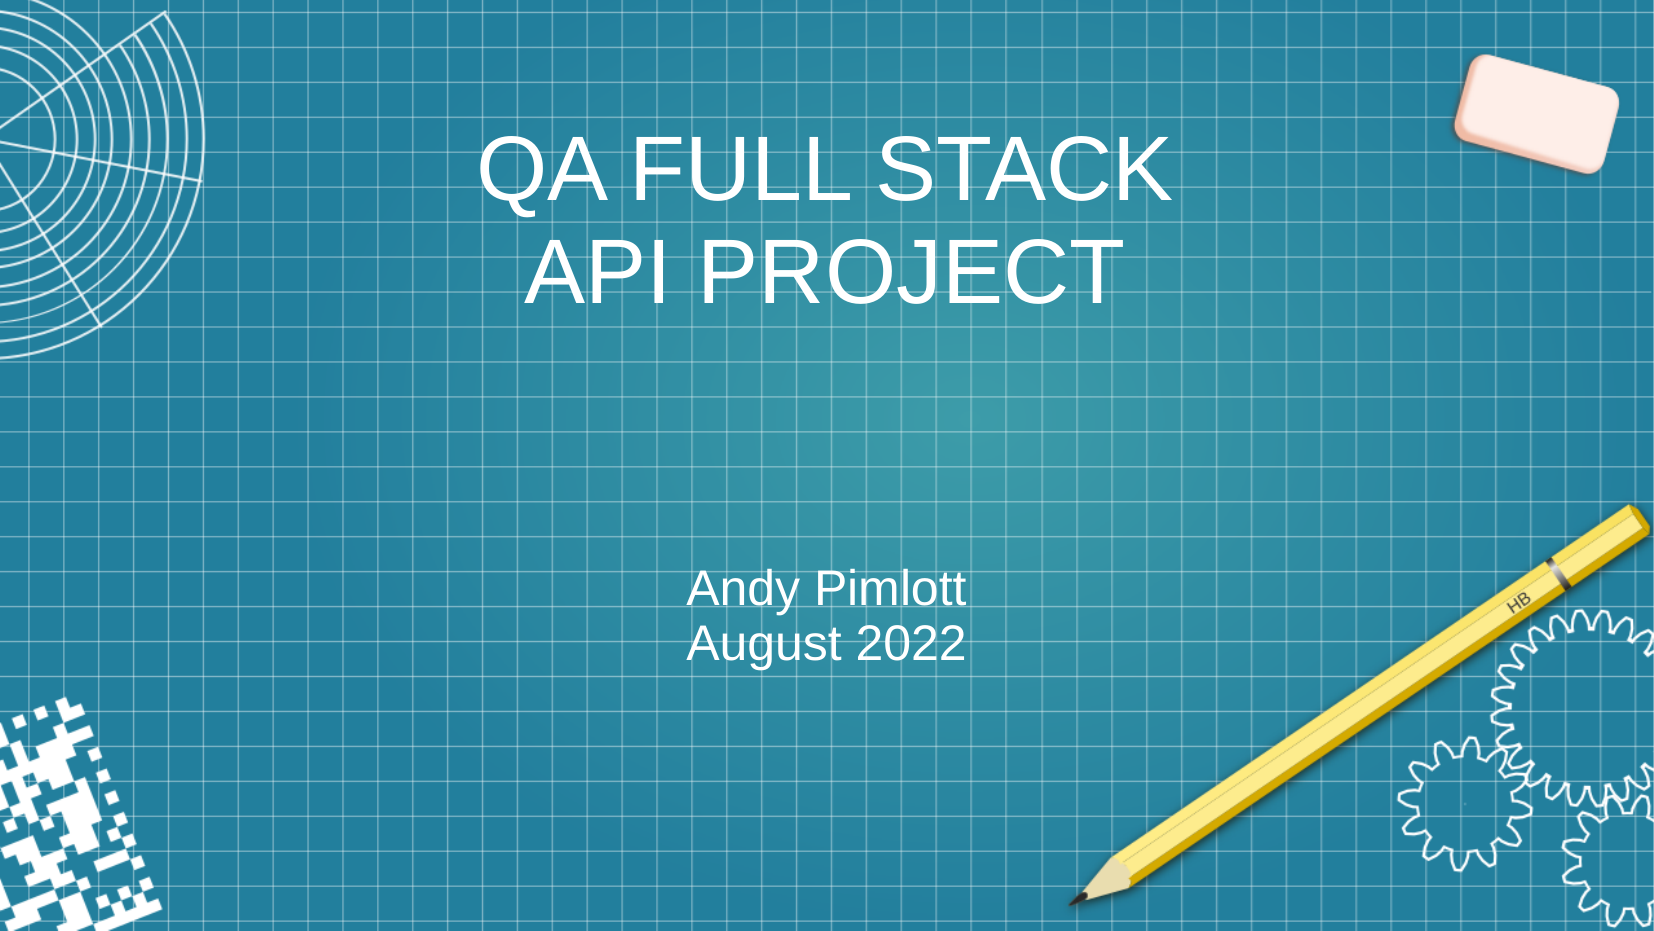

# QA FULL STACK API PROJECT
Andy Pimlott
August 2022